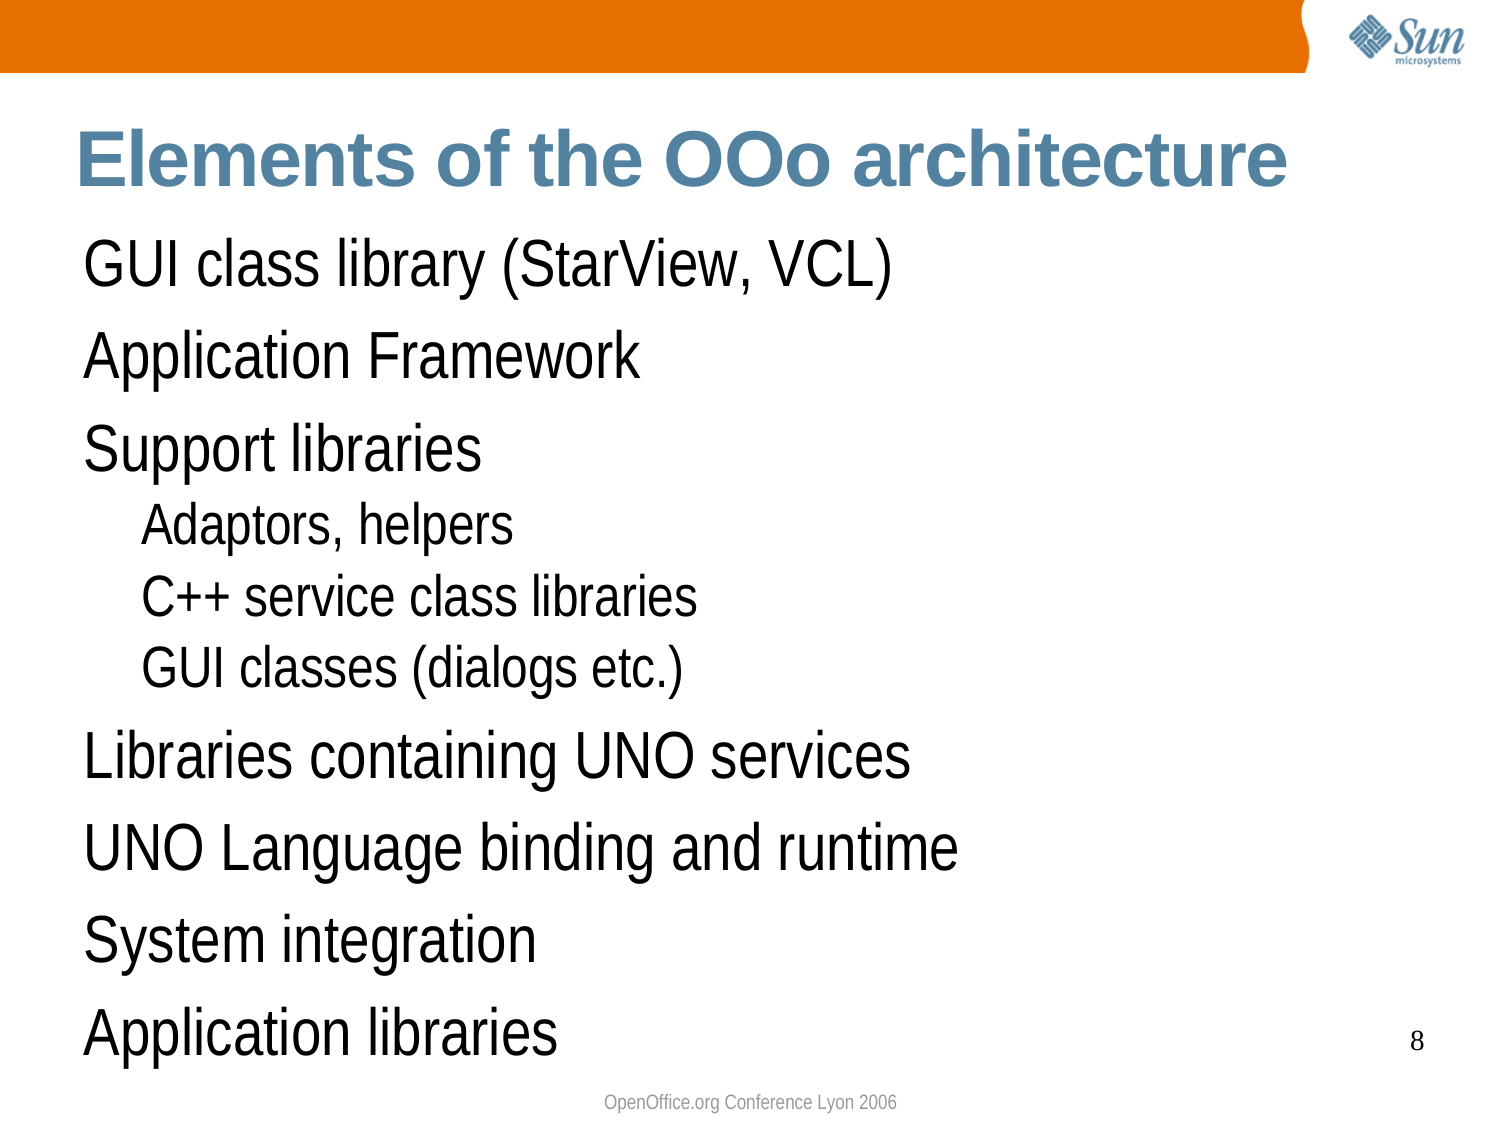

# Elements of the OOo architecture
GUI class library (StarView, VCL)
Application Framework
Support libraries
Adaptors, helpers
C++ service class libraries
GUI classes (dialogs etc.)
Libraries containing UNO services
UNO Language binding and runtime
System integration
Application libraries